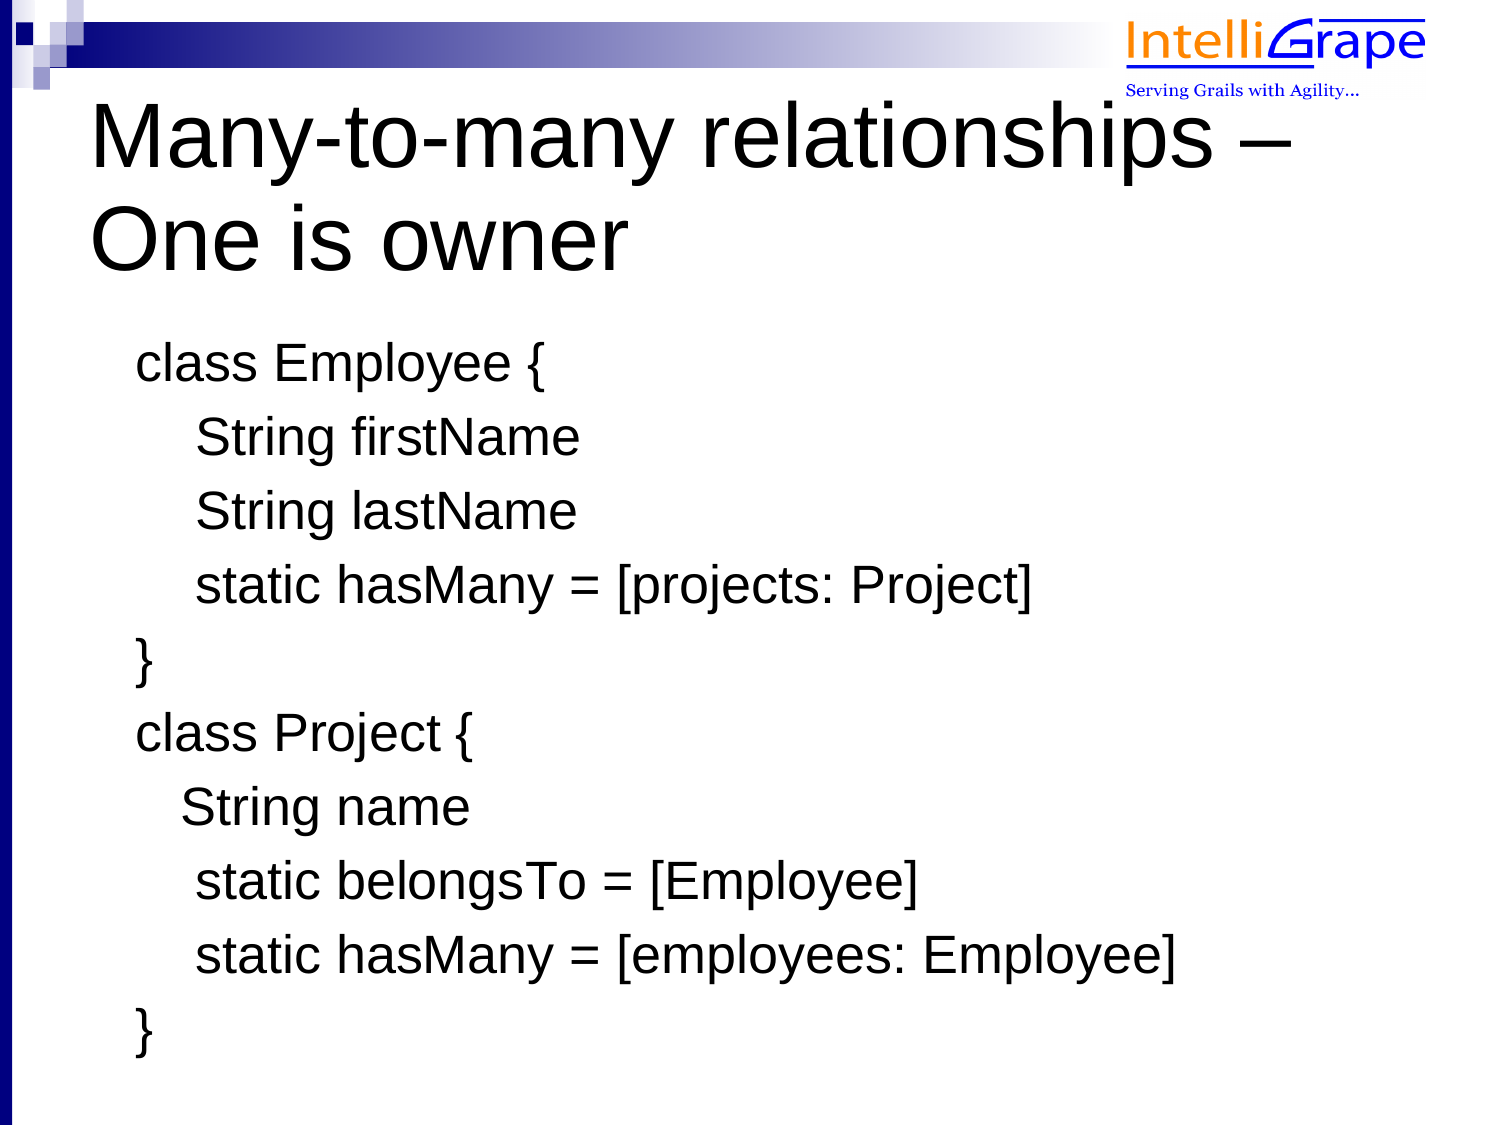

# Many-to-many relationships – One is owner
class Employee {
 String firstName
 String lastName
 static hasMany = [projects: Project]
}
class Project {
 String name
 static belongsTo = [Employee]
 static hasMany = [employees: Employee]
}